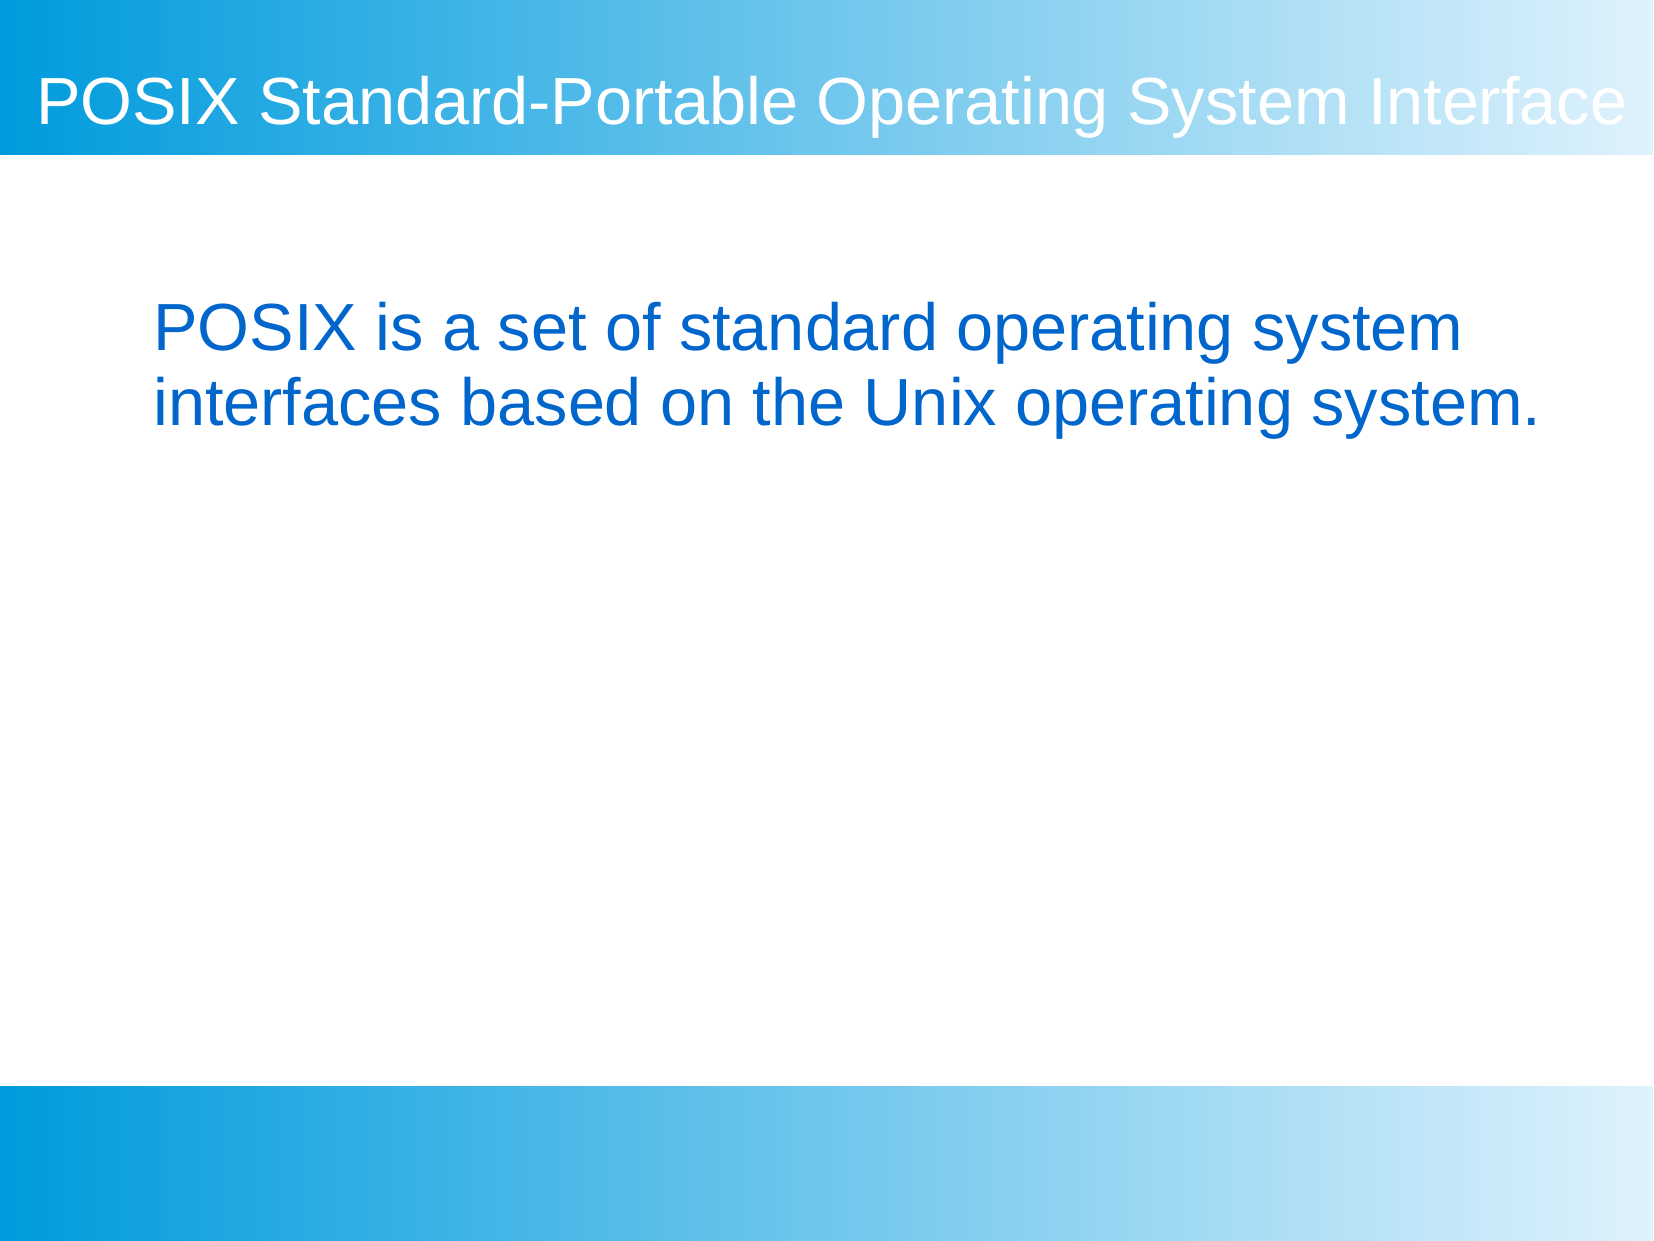

# POSIX Standard-Portable Operating System Interface
POSIX is a set of standard operating system interfaces based on the Unix operating system.